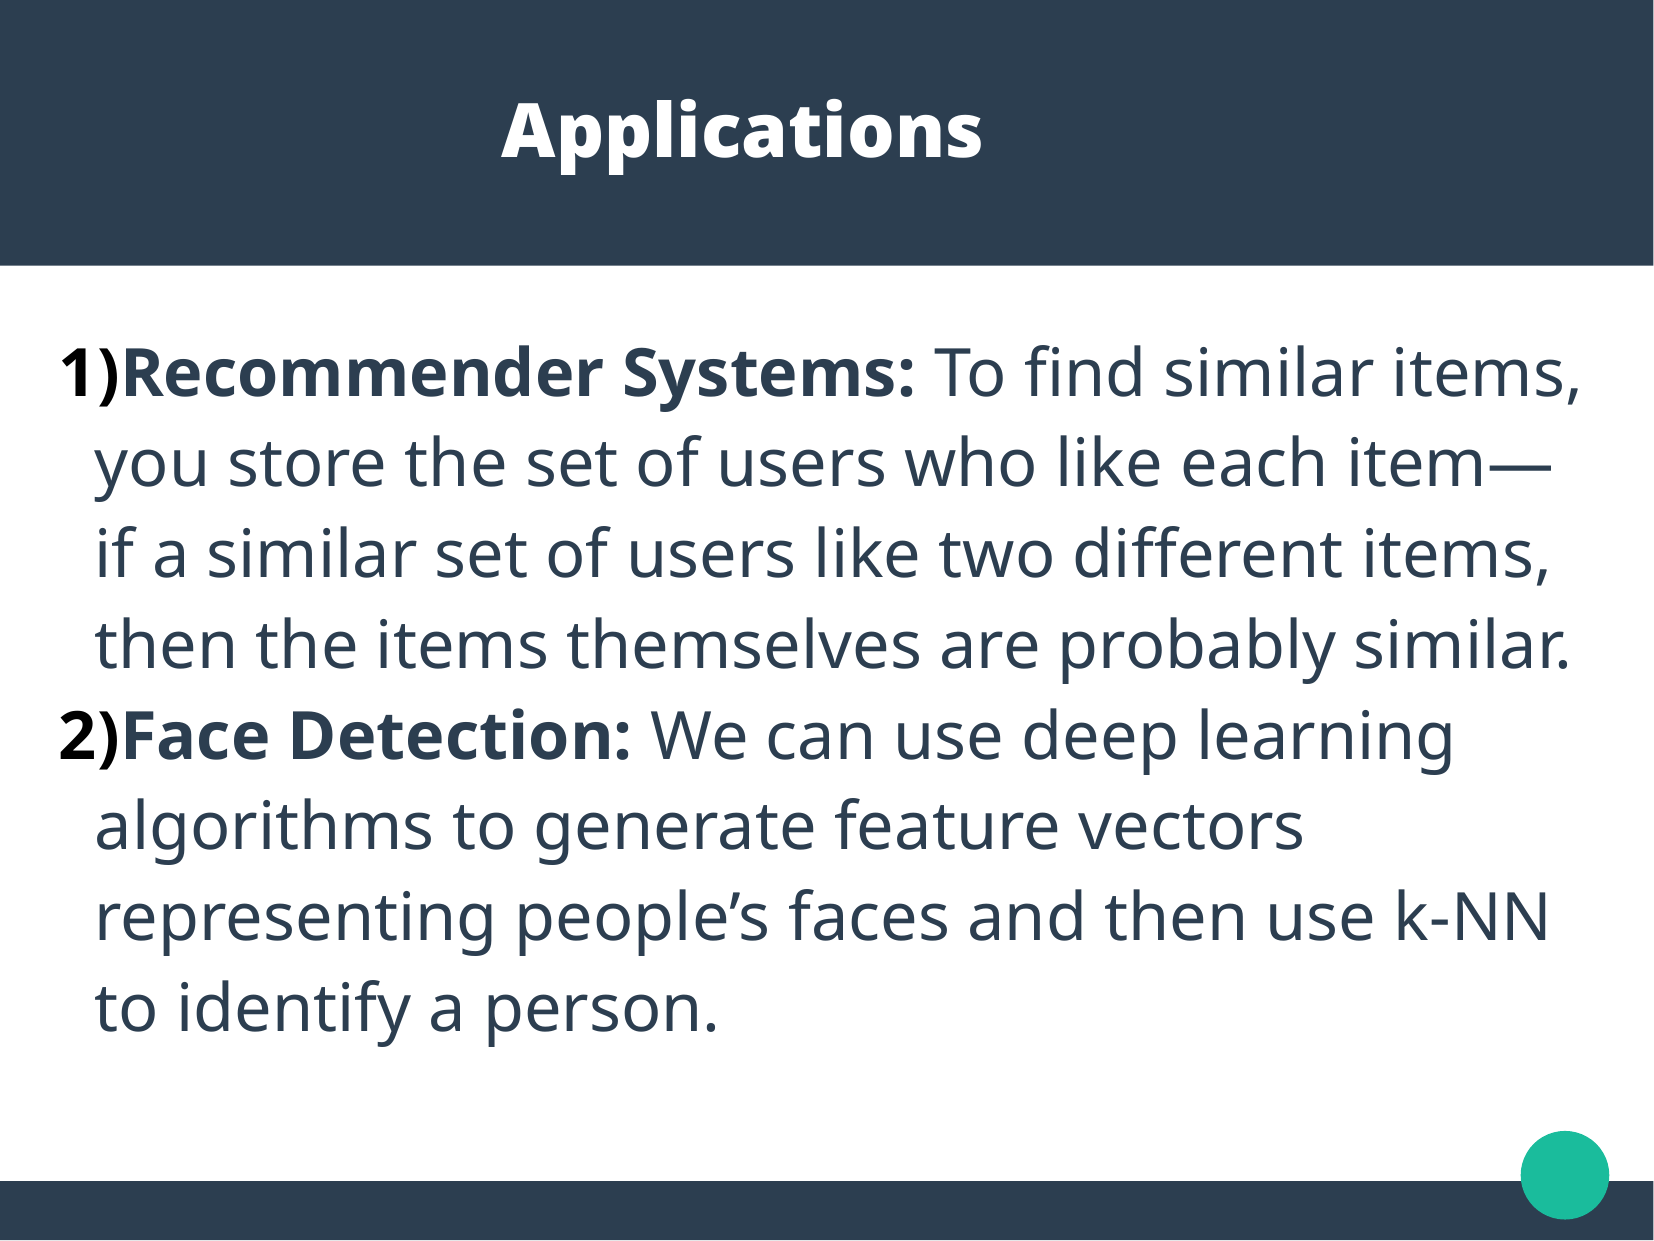

# Applications
Recommender Systems: To find similar items, you store the set of users who like each item—if a similar set of users like two different items, then the items themselves are probably similar.
Face Detection: We can use deep learning algorithms to generate feature vectors representing people’s faces and then use k-NN to identify a person.